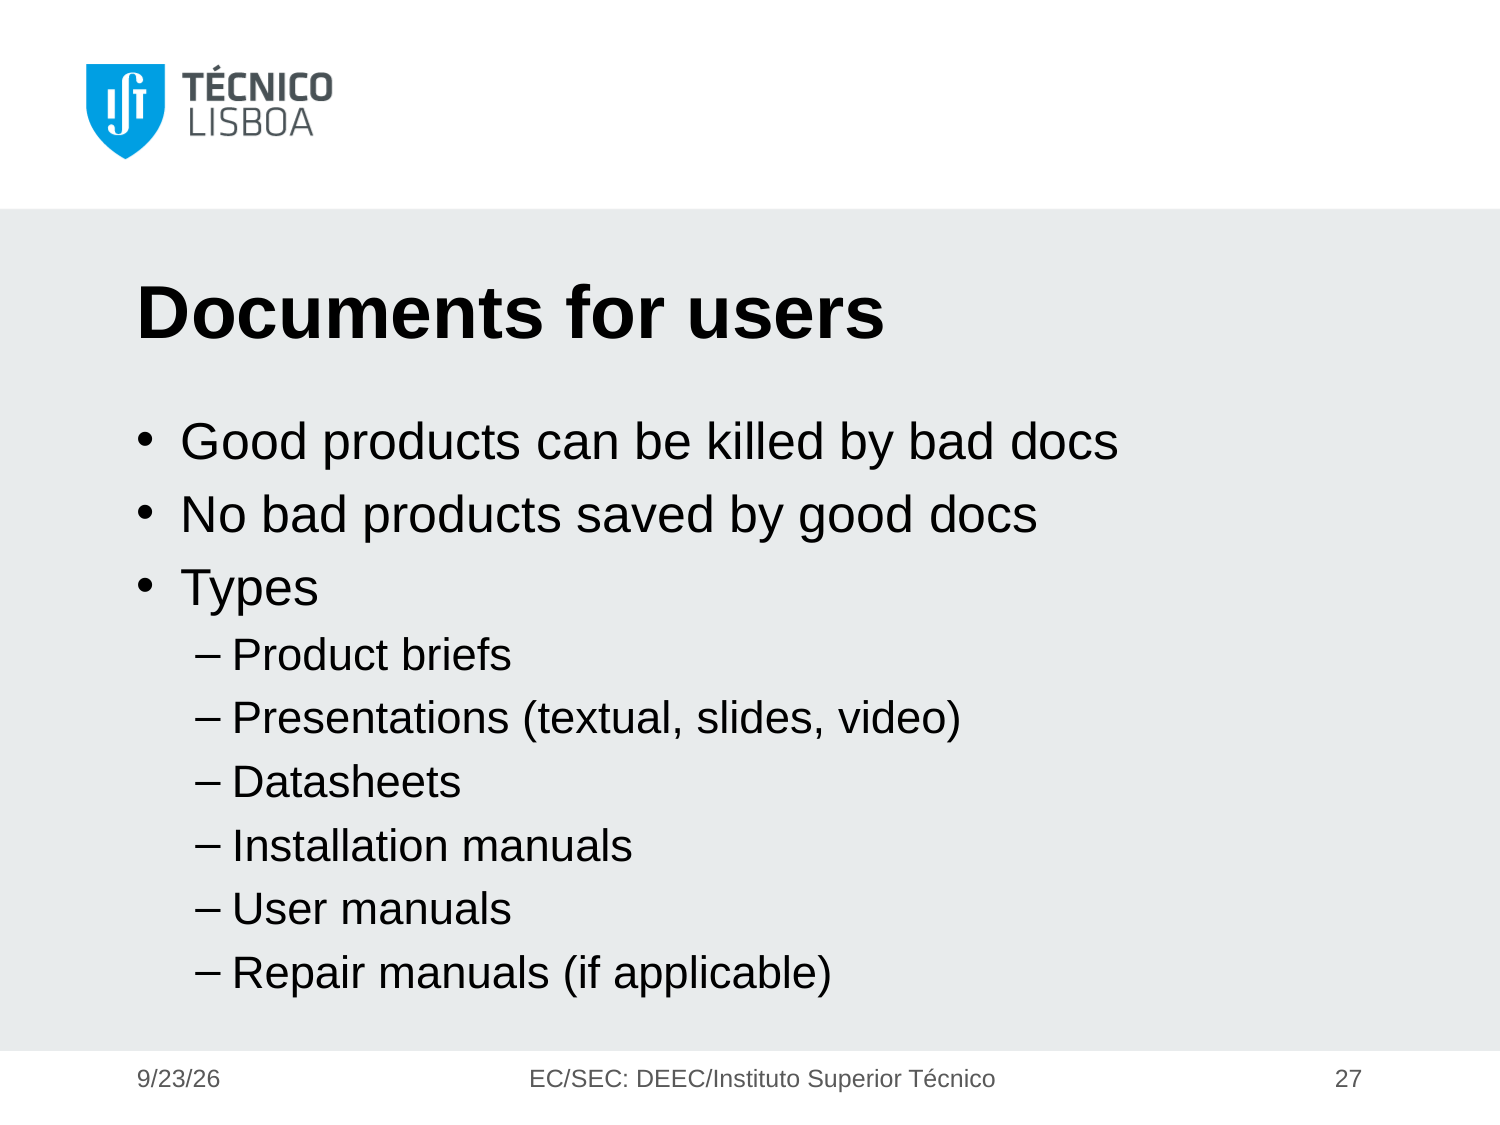

# Documents for users
Good products can be killed by bad docs
No bad products saved by good docs
Types
Product briefs
Presentations (textual, slides, video)
Datasheets
Installation manuals
User manuals
Repair manuals (if applicable)
EC/SEC: DEEC/Instituto Superior Técnico